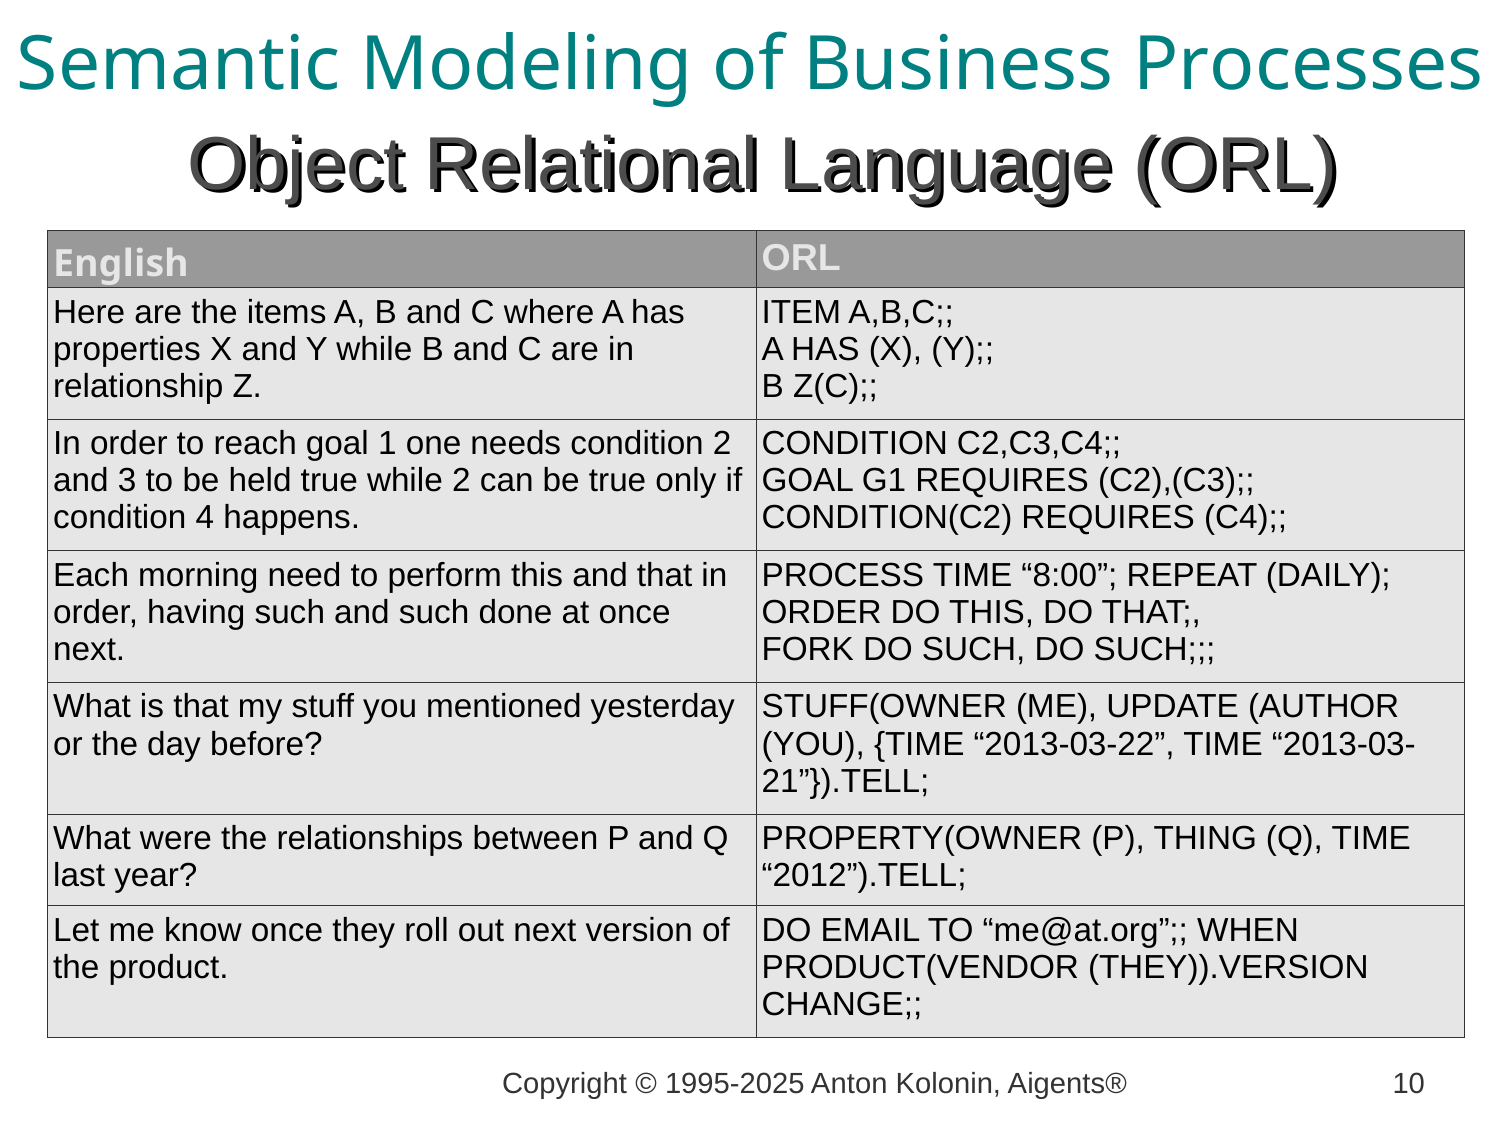

Semantic Modeling of Business Processes
# Object Relational Language (ORL)
| English | ORL |
| --- | --- |
| Here are the items A, B and C where A has properties X and Y while B and C are in relationship Z. | ITEM A,B,C;; A HAS (X), (Y);; B Z(C);; |
| In order to reach goal 1 one needs condition 2 and 3 to be held true while 2 can be true only if condition 4 happens. | CONDITION C2,C3,C4;; GOAL G1 REQUIRES (C2),(C3);; CONDITION(C2) REQUIRES (C4);; |
| Each morning need to perform this and that in order, having such and such done at once next. | PROCESS TIME “8:00”; REPEAT (DAILY); ORDER DO THIS, DO THAT;, FORK DO SUCH, DO SUCH;;; |
| What is that my stuff you mentioned yesterday or the day before? | STUFF(OWNER (ME), UPDATE (AUTHOR (YOU), {TIME “2013-03-22”, TIME “2013-03-21”}).TELL; |
| What were the relationships between P and Q last year? | PROPERTY(OWNER (P), THING (Q), TIME “2012”).TELL; |
| Let me know once they roll out next version of the product. | DO EMAIL TO “me@at.org”;; WHEN PRODUCT(VENDOR (THEY)).VERSION CHANGE;; |
Copyright © 1995-2025 Anton Kolonin, Aigents®
10